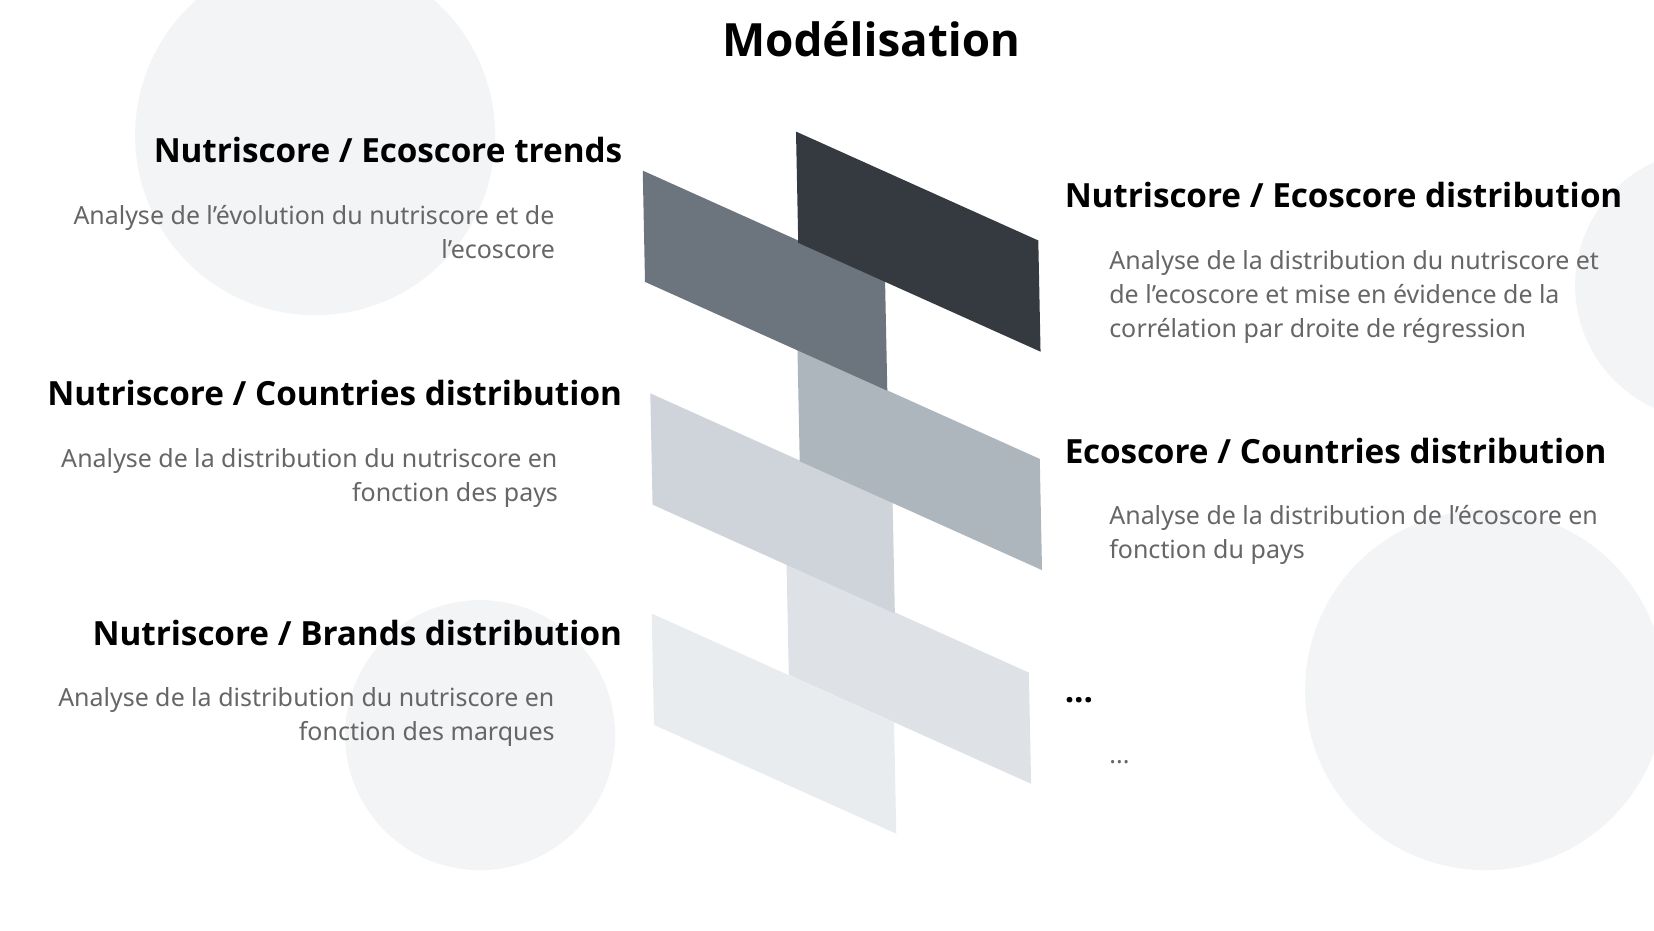

Modélisation
Nutriscore / Ecoscore trends
Nutriscore / Ecoscore distribution
Analyse de l’évolution du nutriscore et de l’ecoscore
Analyse de la distribution du nutriscore et de l’ecoscore et mise en évidence de la corrélation par droite de régression
Nutriscore / Countries distribution
Ecoscore / Countries distribution
Analyse de la distribution du nutriscore en fonction des pays
Analyse de la distribution de l’écoscore en fonction du pays
Nutriscore / Brands distribution
...
Analyse de la distribution du nutriscore en fonction des marques
...